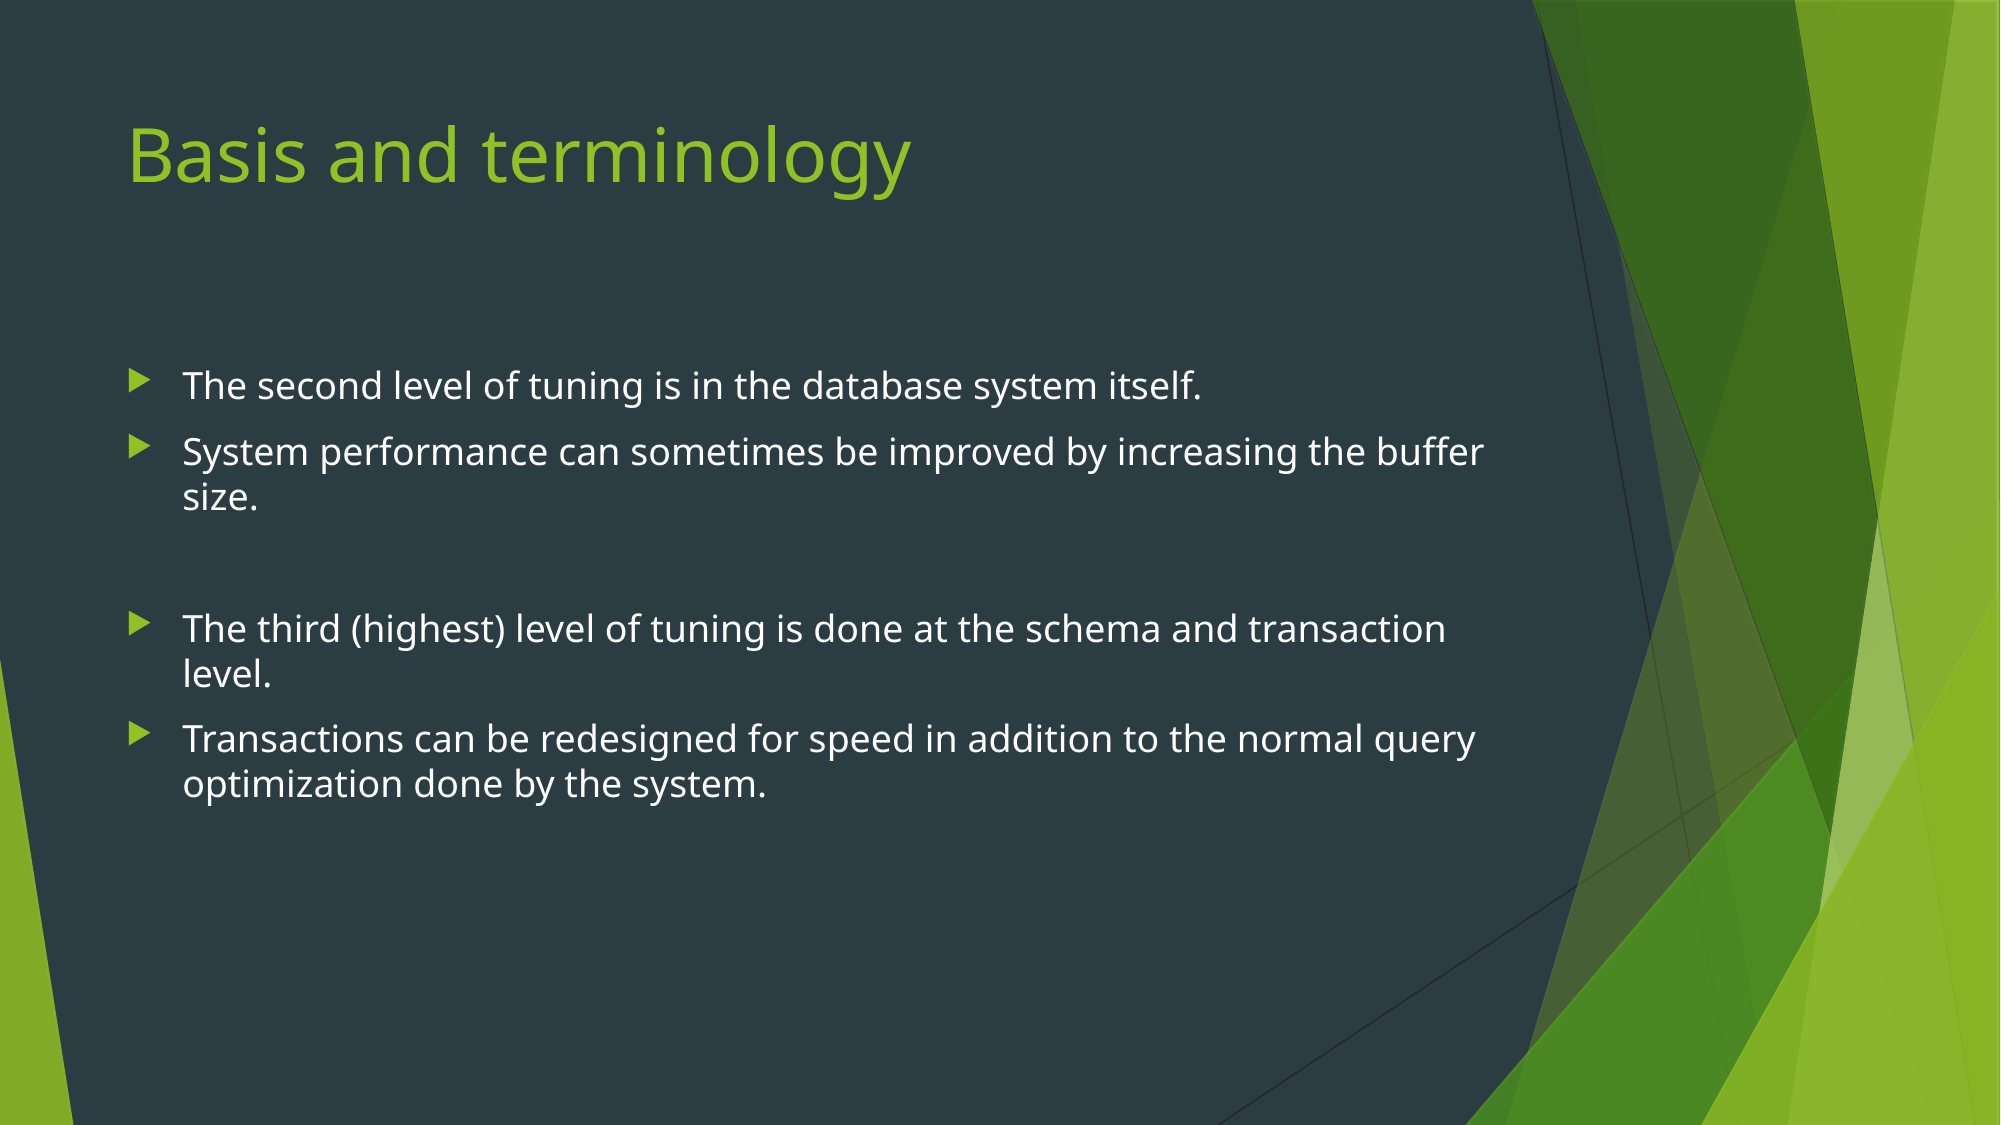

# Basis and terminology
The second level of tuning is in the database system itself.
System performance can sometimes be improved by increasing the buffer size.
The third (highest) level of tuning is done at the schema and transaction level.
Transactions can be redesigned for speed in addition to the normal query optimization done by the system.